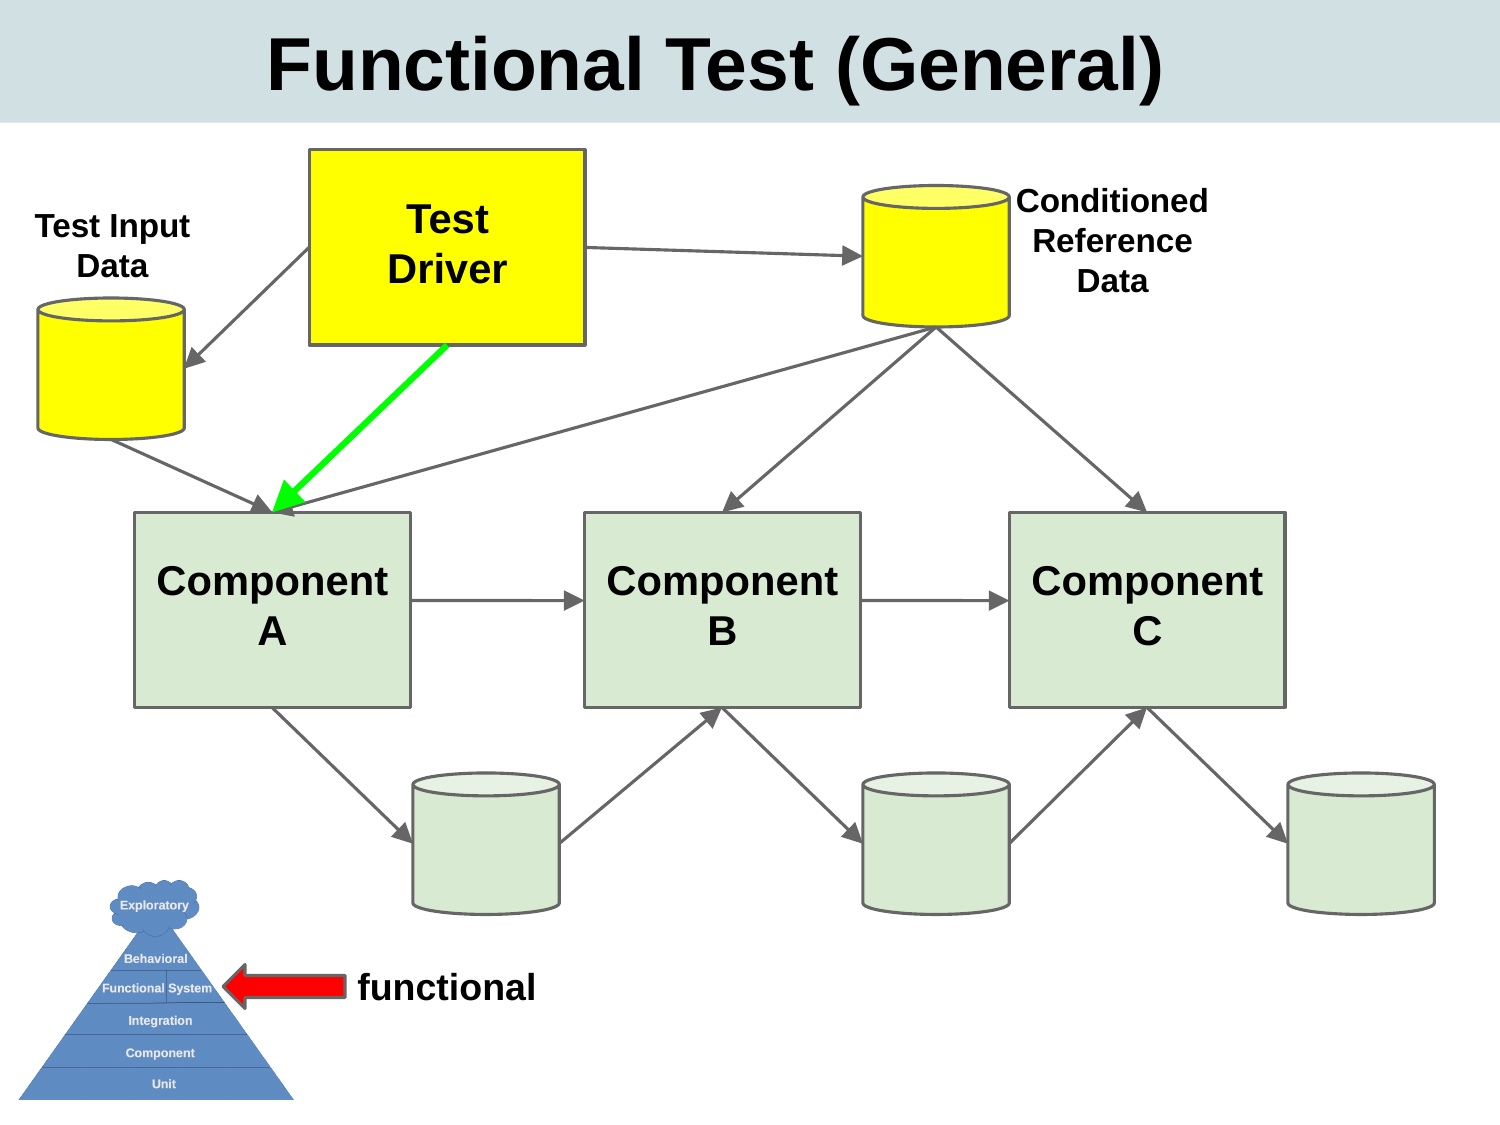

Functional Test (General)
Conditioned
Reference
Data
Test
Driver
Test Input
Data
Component
A
Component
A
Component
B
Component
A
Component
C
functional